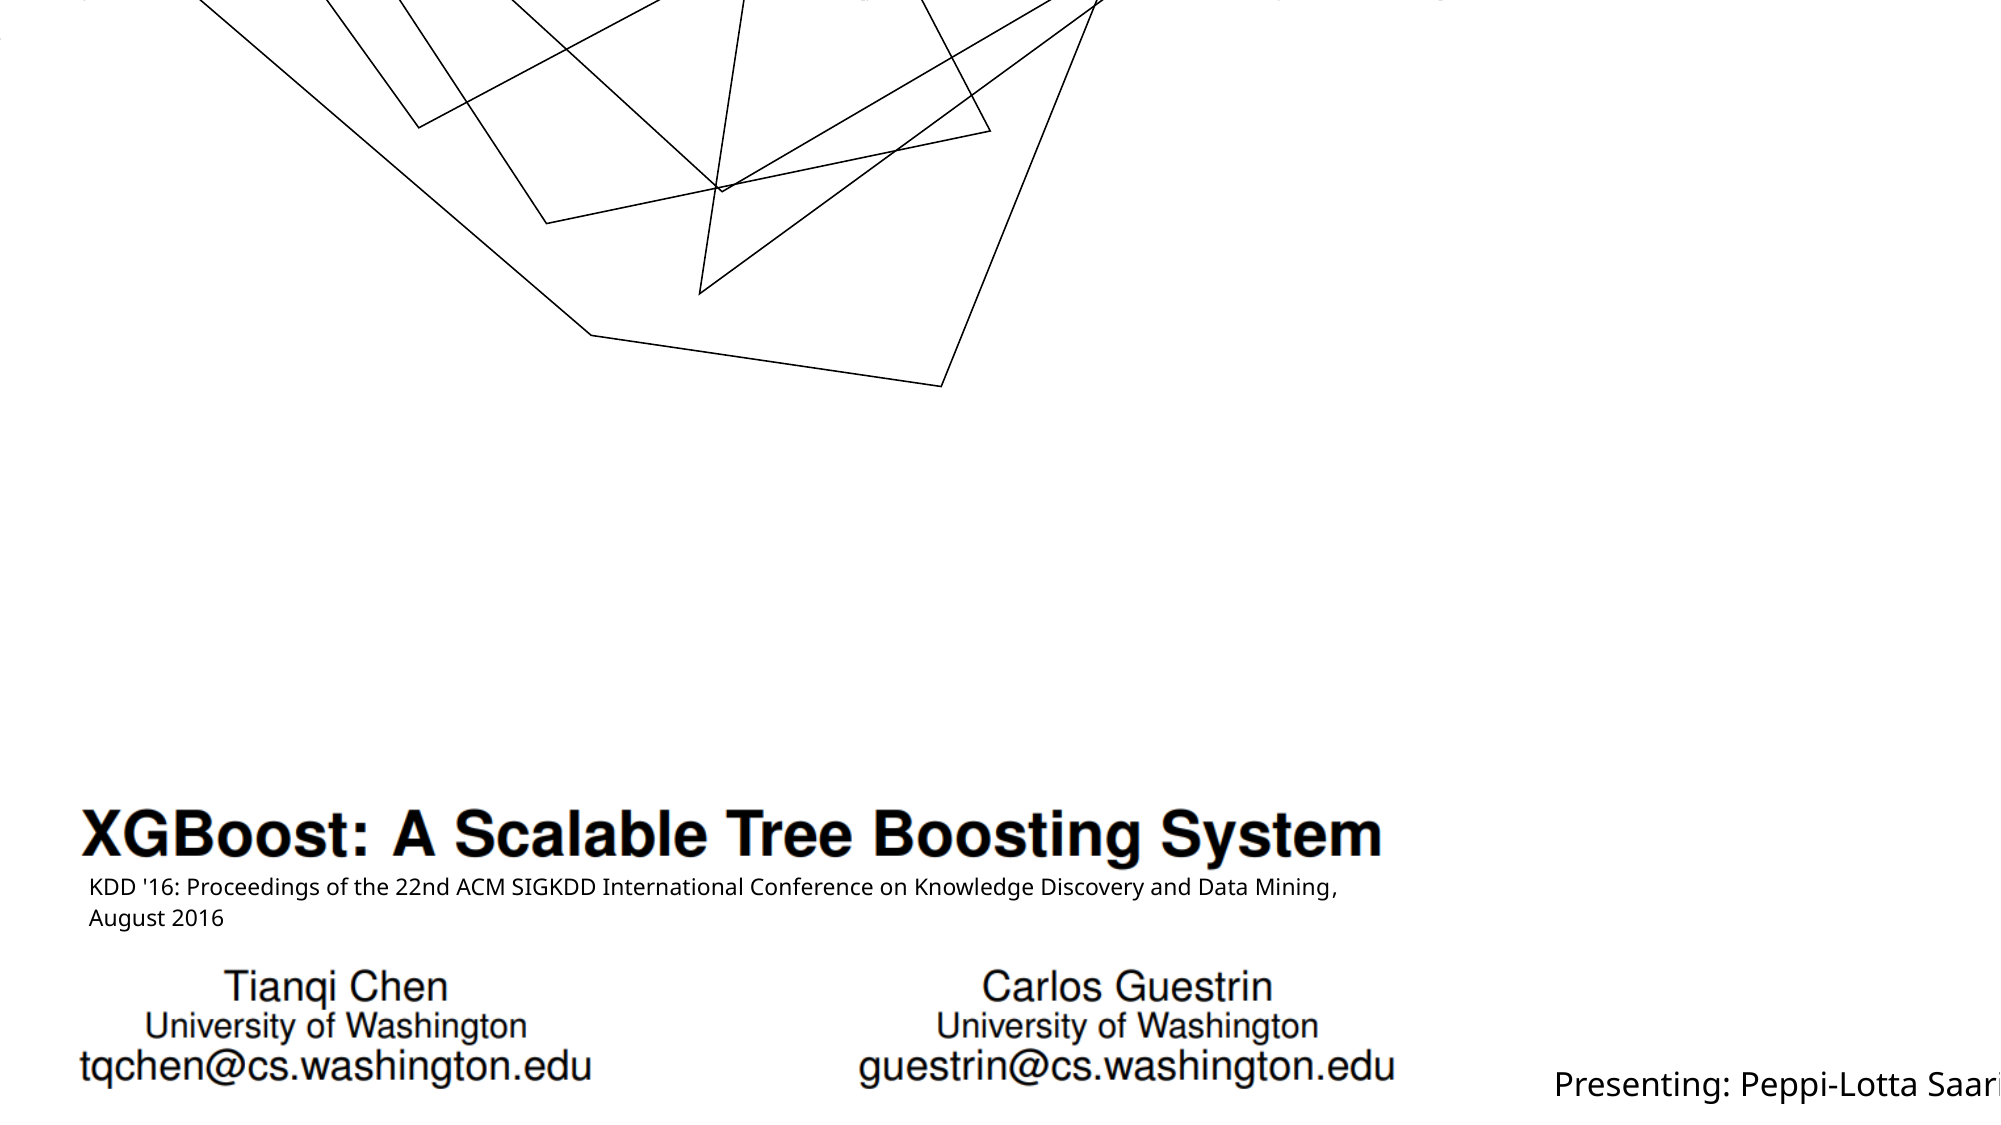

KDD '16: Proceedings of the 22nd ACM SIGKDD International Conference on Knowledge Discovery and Data Mining,
August 2016
# Presenting: Peppi-Lotta Saari